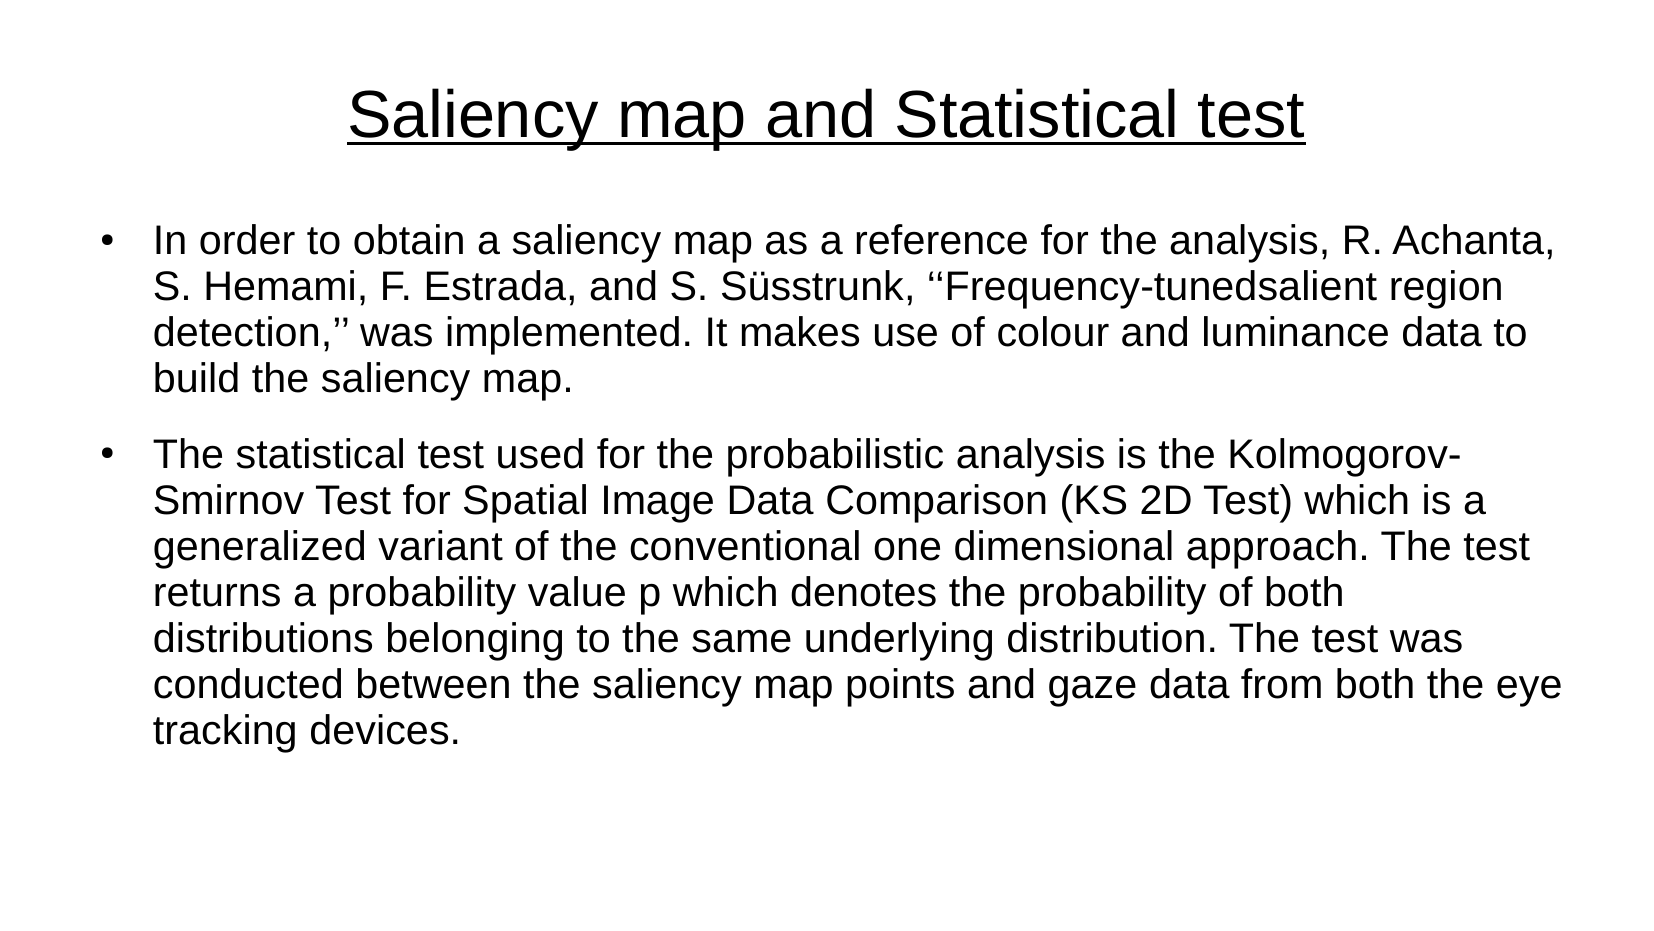

# Saliency map and Statistical test
In order to obtain a saliency map as a reference for the analysis, R. Achanta, S. Hemami, F. Estrada, and S. Süsstrunk, ‘‘Frequency-tunedsalient region detection,’’ was implemented. It makes use of colour and luminance data to build the saliency map.
The statistical test used for the probabilistic analysis is the Kolmogorov-Smirnov Test for Spatial Image Data Comparison (KS 2D Test) which is a generalized variant of the conventional one dimensional approach. The test returns a probability value p which denotes the probability of both distributions belonging to the same underlying distribution. The test was conducted between the saliency map points and gaze data from both the eye tracking devices.